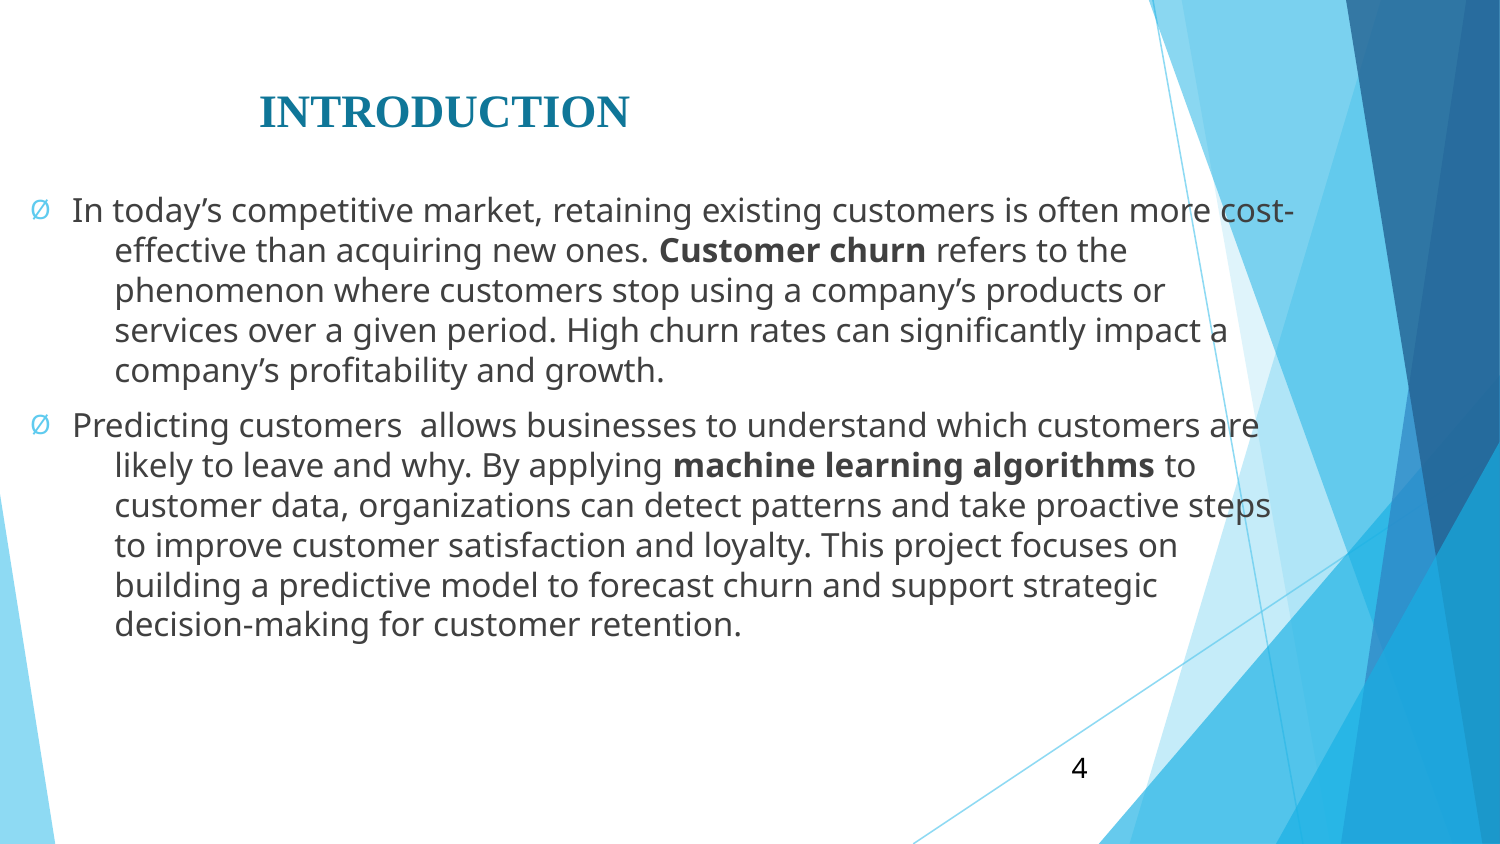

# INTRODUCTION
In today’s competitive market, retaining existing customers is often more cost-effective than acquiring new ones. Customer churn refers to the phenomenon where customers stop using a company’s products or services over a given period. High churn rates can significantly impact a company’s profitability and growth.
Predicting customers allows businesses to understand which customers are likely to leave and why. By applying machine learning algorithms to customer data, organizations can detect patterns and take proactive steps to improve customer satisfaction and loyalty. This project focuses on building a predictive model to forecast churn and support strategic decision-making for customer retention.